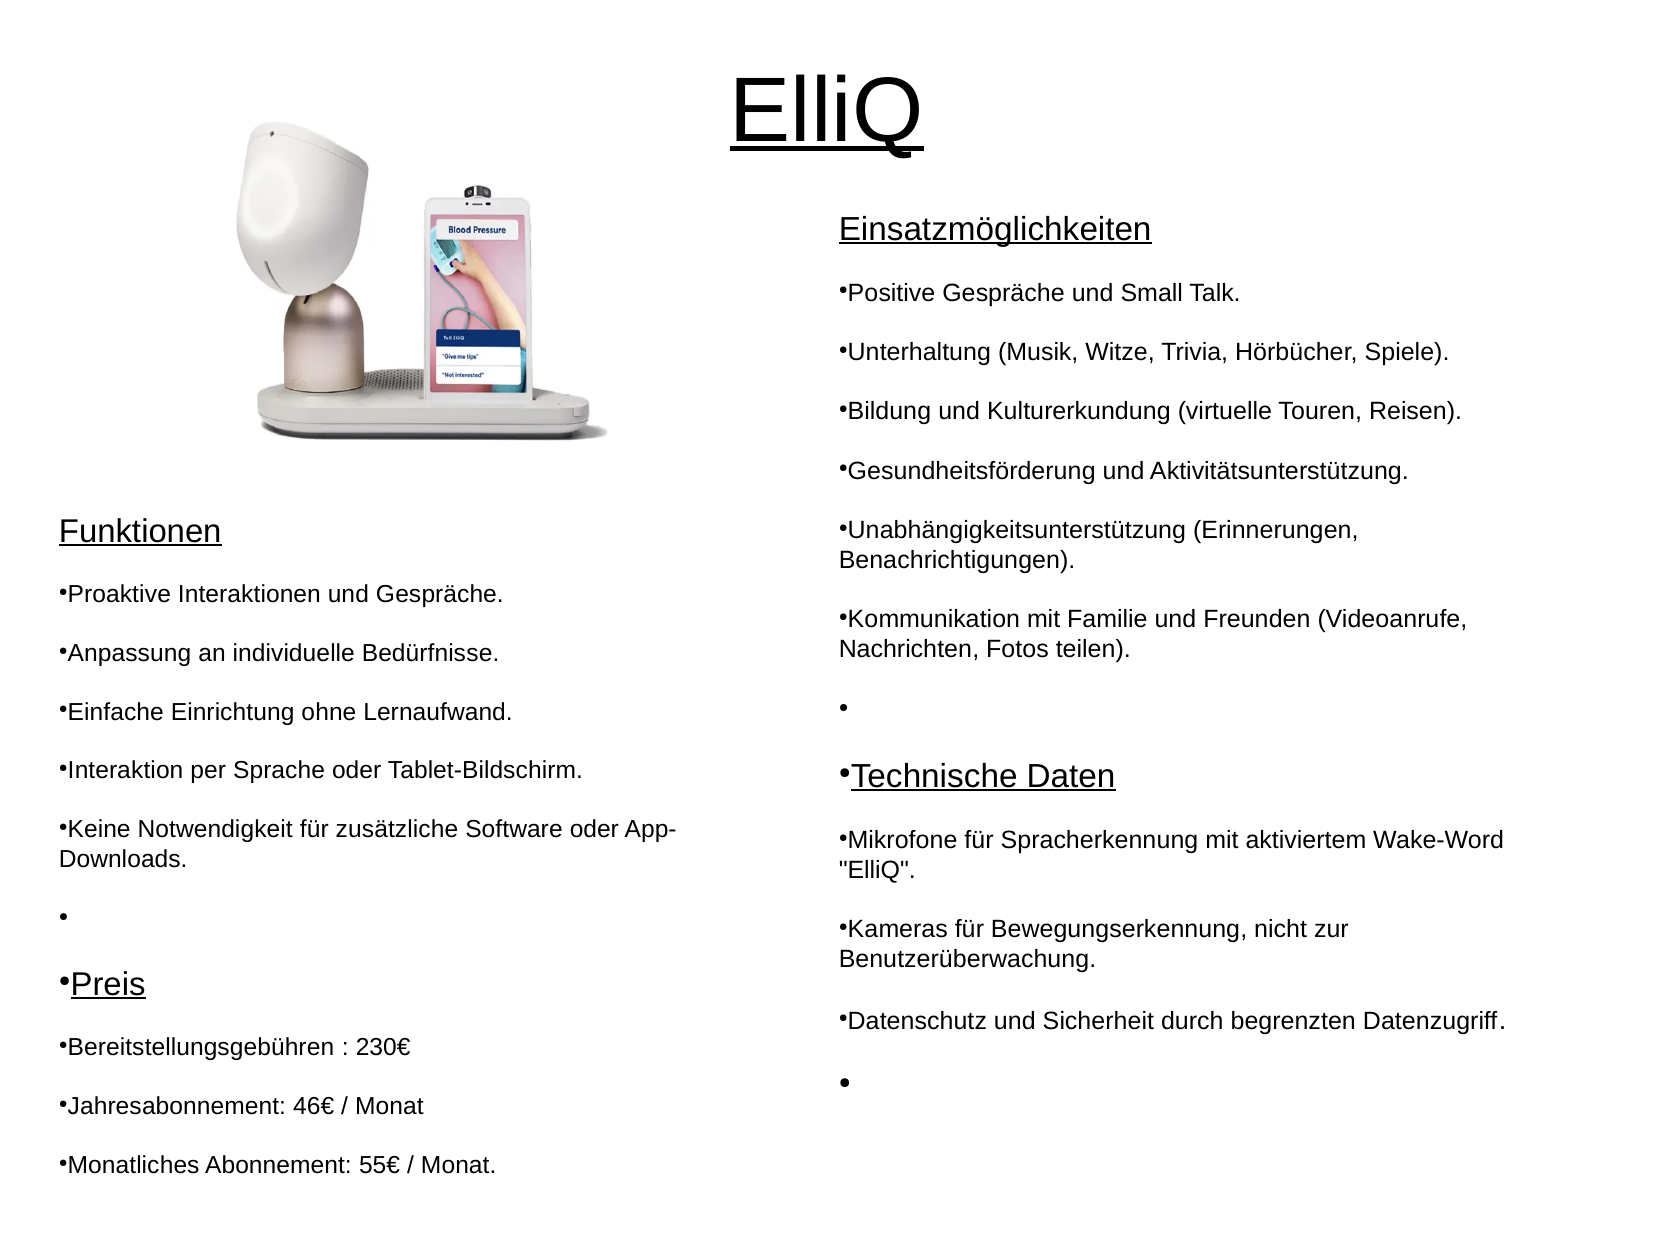

# ElliQ
Einsatzmöglichkeiten
Positive Gespräche und Small Talk.
Unterhaltung (Musik, Witze, Trivia, Hörbücher, Spiele).
Bildung und Kulturerkundung (virtuelle Touren, Reisen).
Gesundheitsförderung und Aktivitätsunterstützung.
Unabhängigkeitsunterstützung (Erinnerungen, Benachrichtigungen).
Kommunikation mit Familie und Freunden (Videoanrufe, Nachrichten, Fotos teilen).
Technische Daten
Mikrofone für Spracherkennung mit aktiviertem Wake-Word "ElliQ".
Kameras für Bewegungserkennung, nicht zur Benutzerüberwachung.
Datenschutz und Sicherheit durch begrenzten Datenzugriff.
Funktionen
Proaktive Interaktionen und Gespräche.
Anpassung an individuelle Bedürfnisse.
Einfache Einrichtung ohne Lernaufwand.
Interaktion per Sprache oder Tablet-Bildschirm.
Keine Notwendigkeit für zusätzliche Software oder App-Downloads.
Preis
Bereitstellungsgebühren : 230€
Jahresabonnement: 46€ / Monat
Monatliches Abonnement: 55€ / Monat.